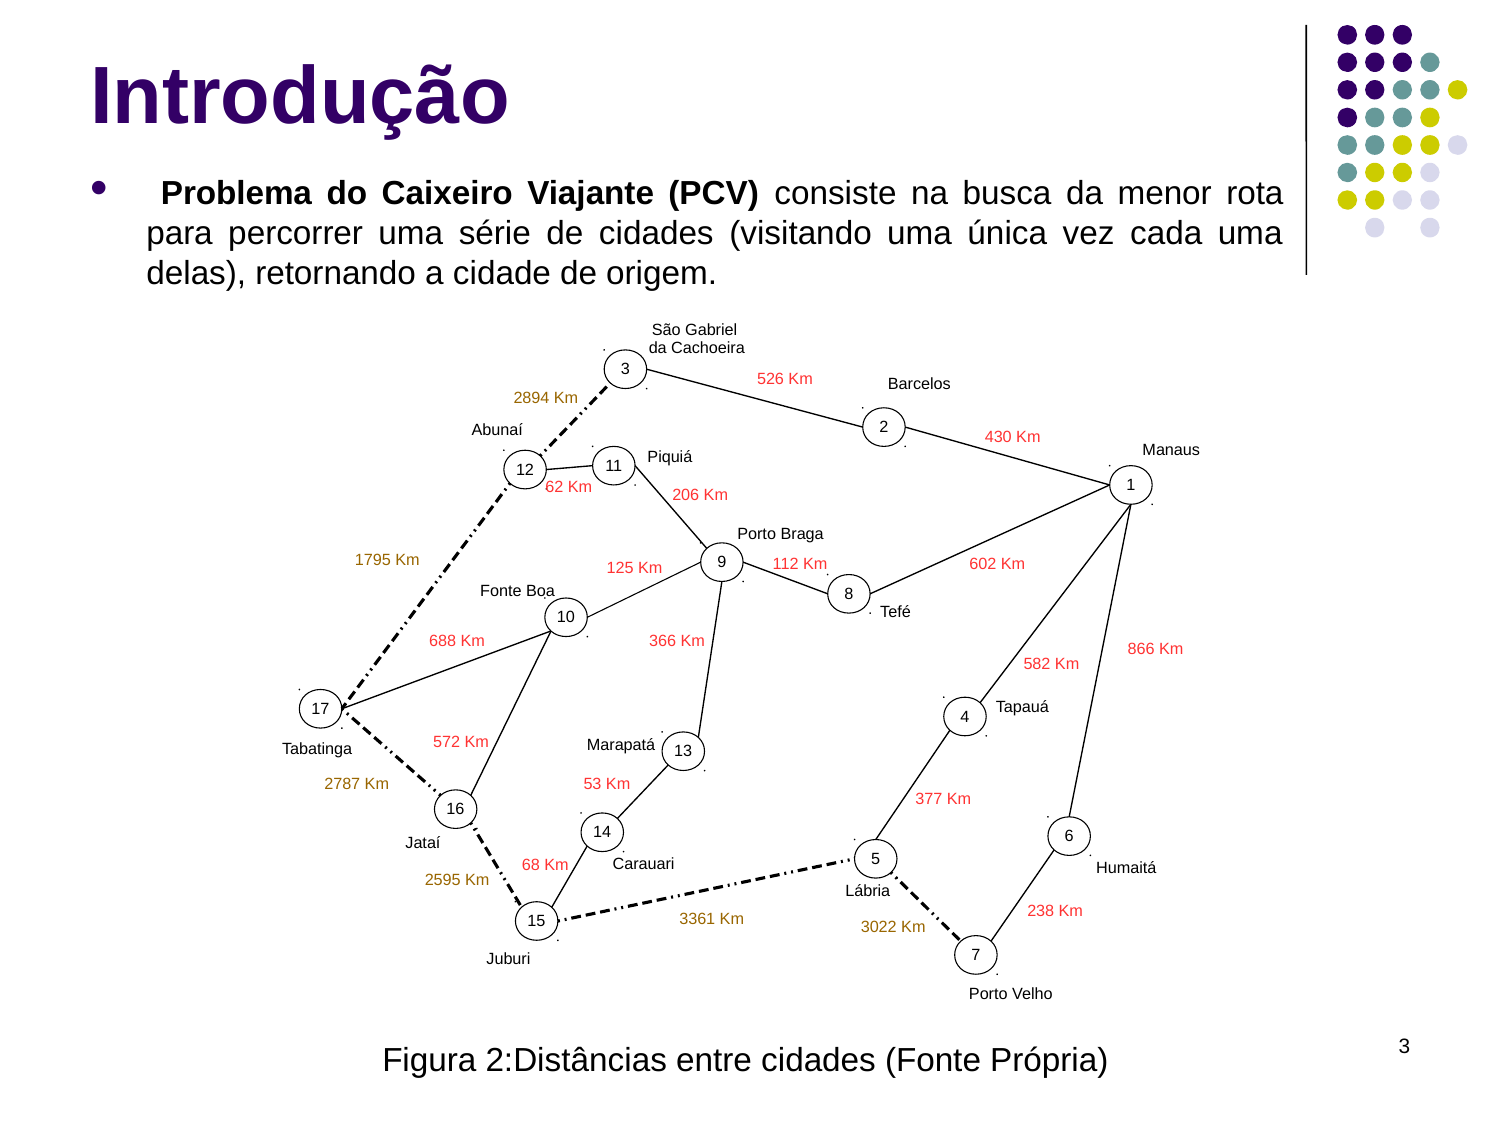

# Introdução
 Problema do Caixeiro Viajante (PCV) consiste na busca da menor rota para percorrer uma série de cidades (visitando uma única vez cada uma delas), retornando a cidade de origem.
Figura 2:Distâncias entre cidades (Fonte Própria)